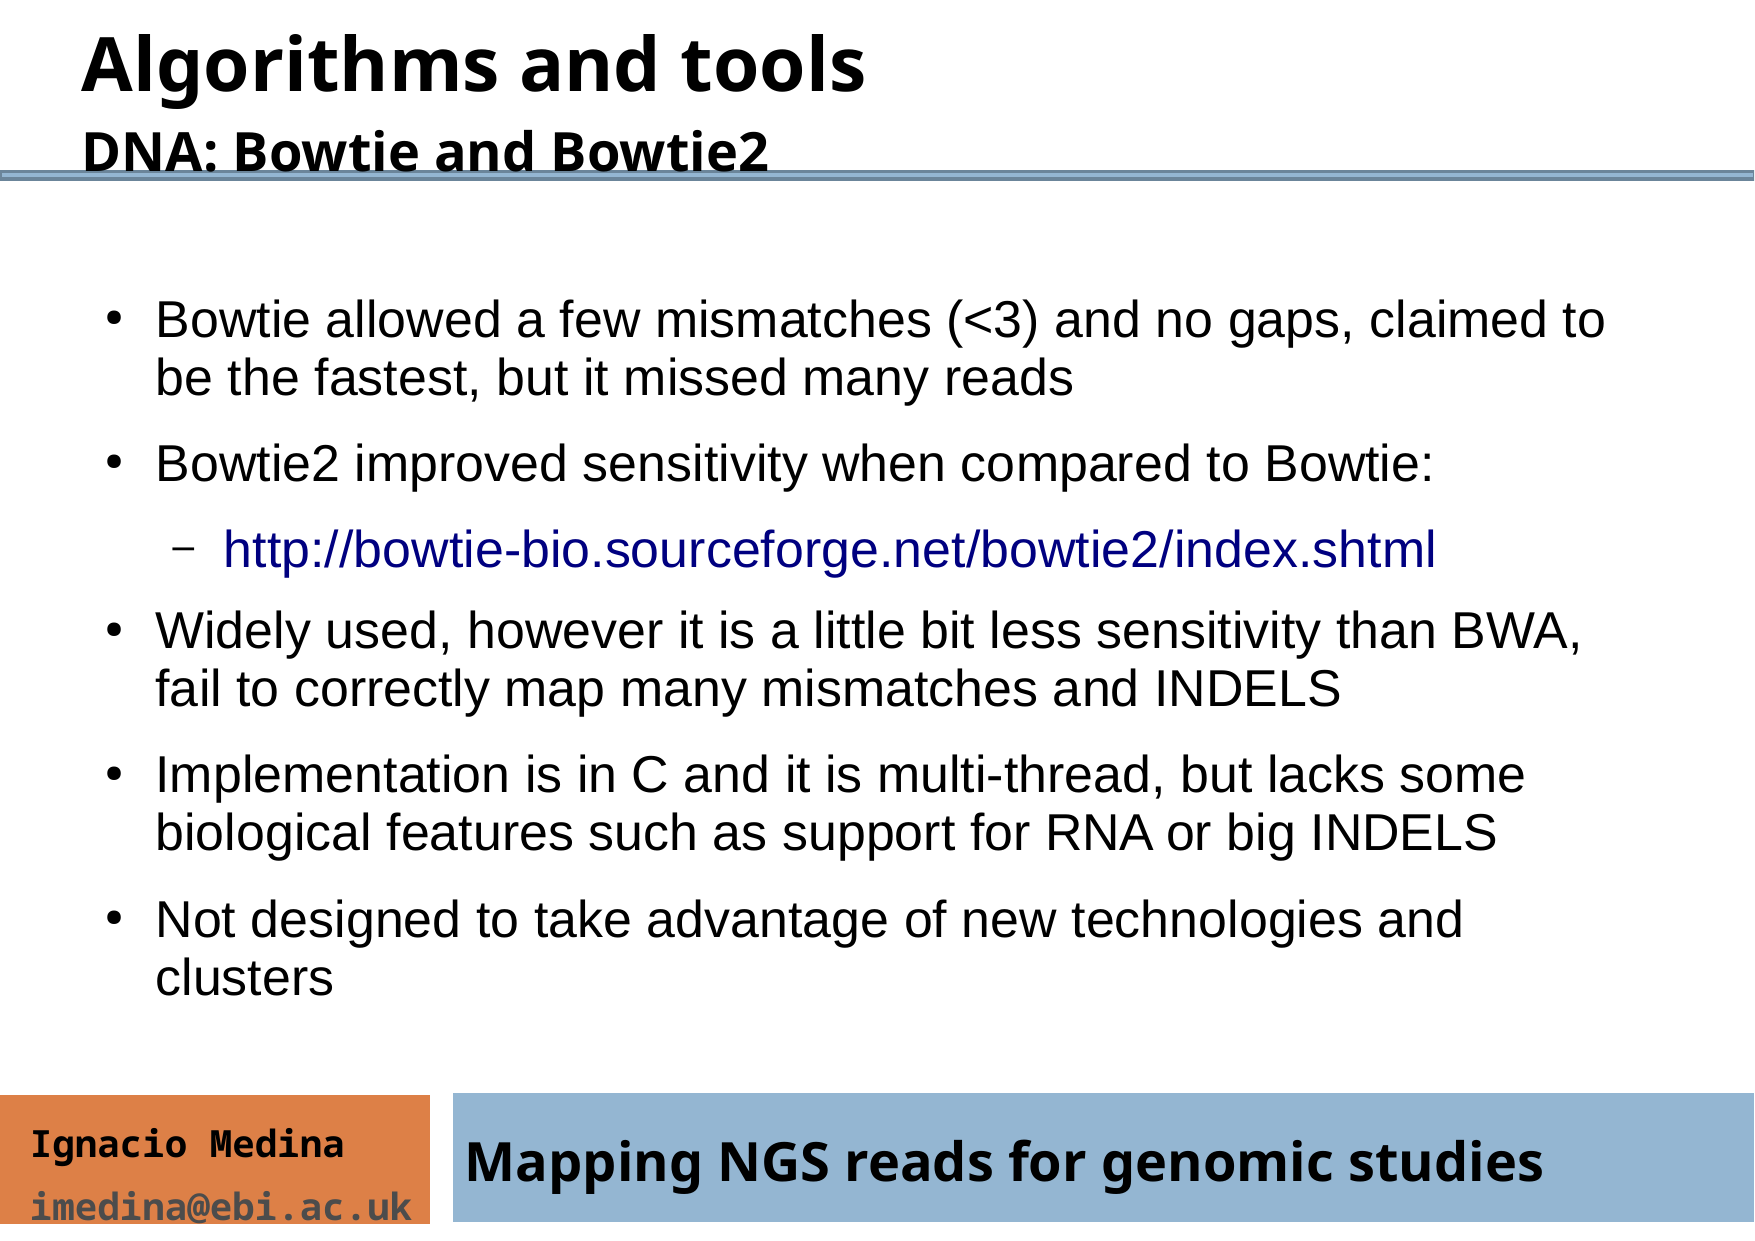

Algorithms and tools
DNA: Bowtie and Bowtie2
# Bowtie allowed a few mismatches (<3) and no gaps, claimed to be the fastest, but it missed many reads
Bowtie2 improved sensitivity when compared to Bowtie:
http://bowtie-bio.sourceforge.net/bowtie2/index.shtml
Widely used, however it is a little bit less sensitivity than BWA, fail to correctly map many mismatches and INDELS
Implementation is in C and it is multi-thread, but lacks some biological features such as support for RNA or big INDELS
Not designed to take advantage of new technologies and clusters
Ignacio Medina
imedina@ebi.ac.uk
Mapping NGS reads for genomic studies